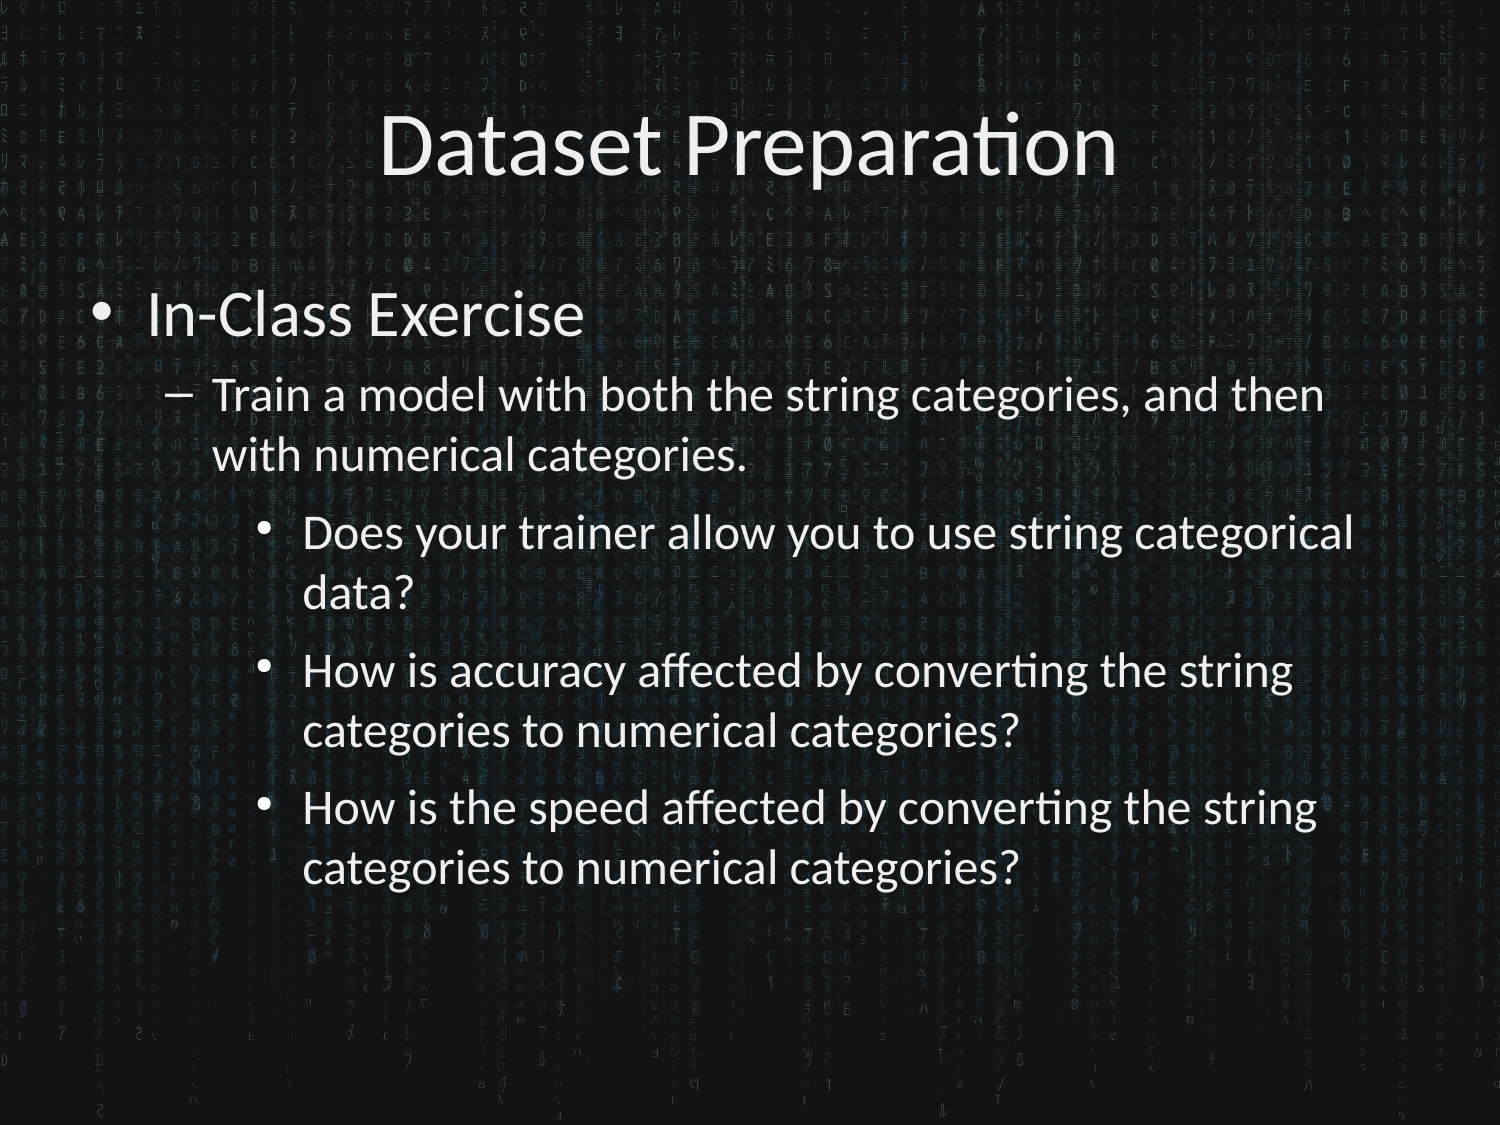

# Dataset Preparation
In-Class Exercise
Train a model with both the string categories, and then with numerical categories.
Does your trainer allow you to use string categorical data?
How is accuracy affected by converting the string categories to numerical categories?
How is the speed affected by converting the string categories to numerical categories?